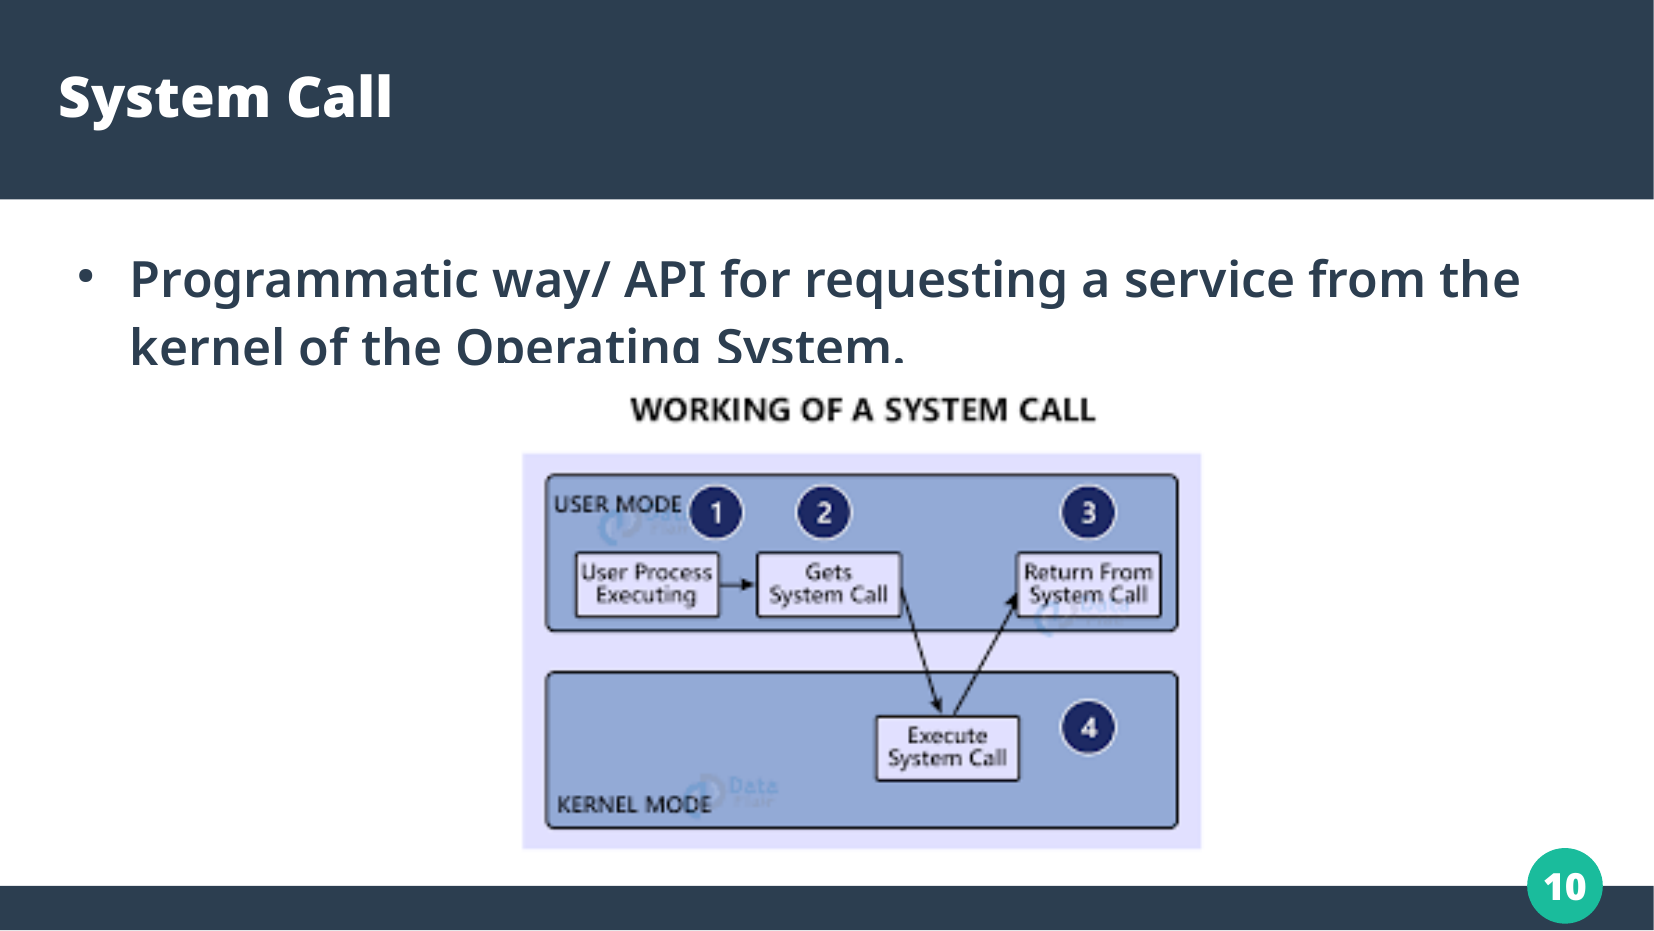

# System Call
Programmatic way/ API for requesting a service from the kernel of the Operating System.